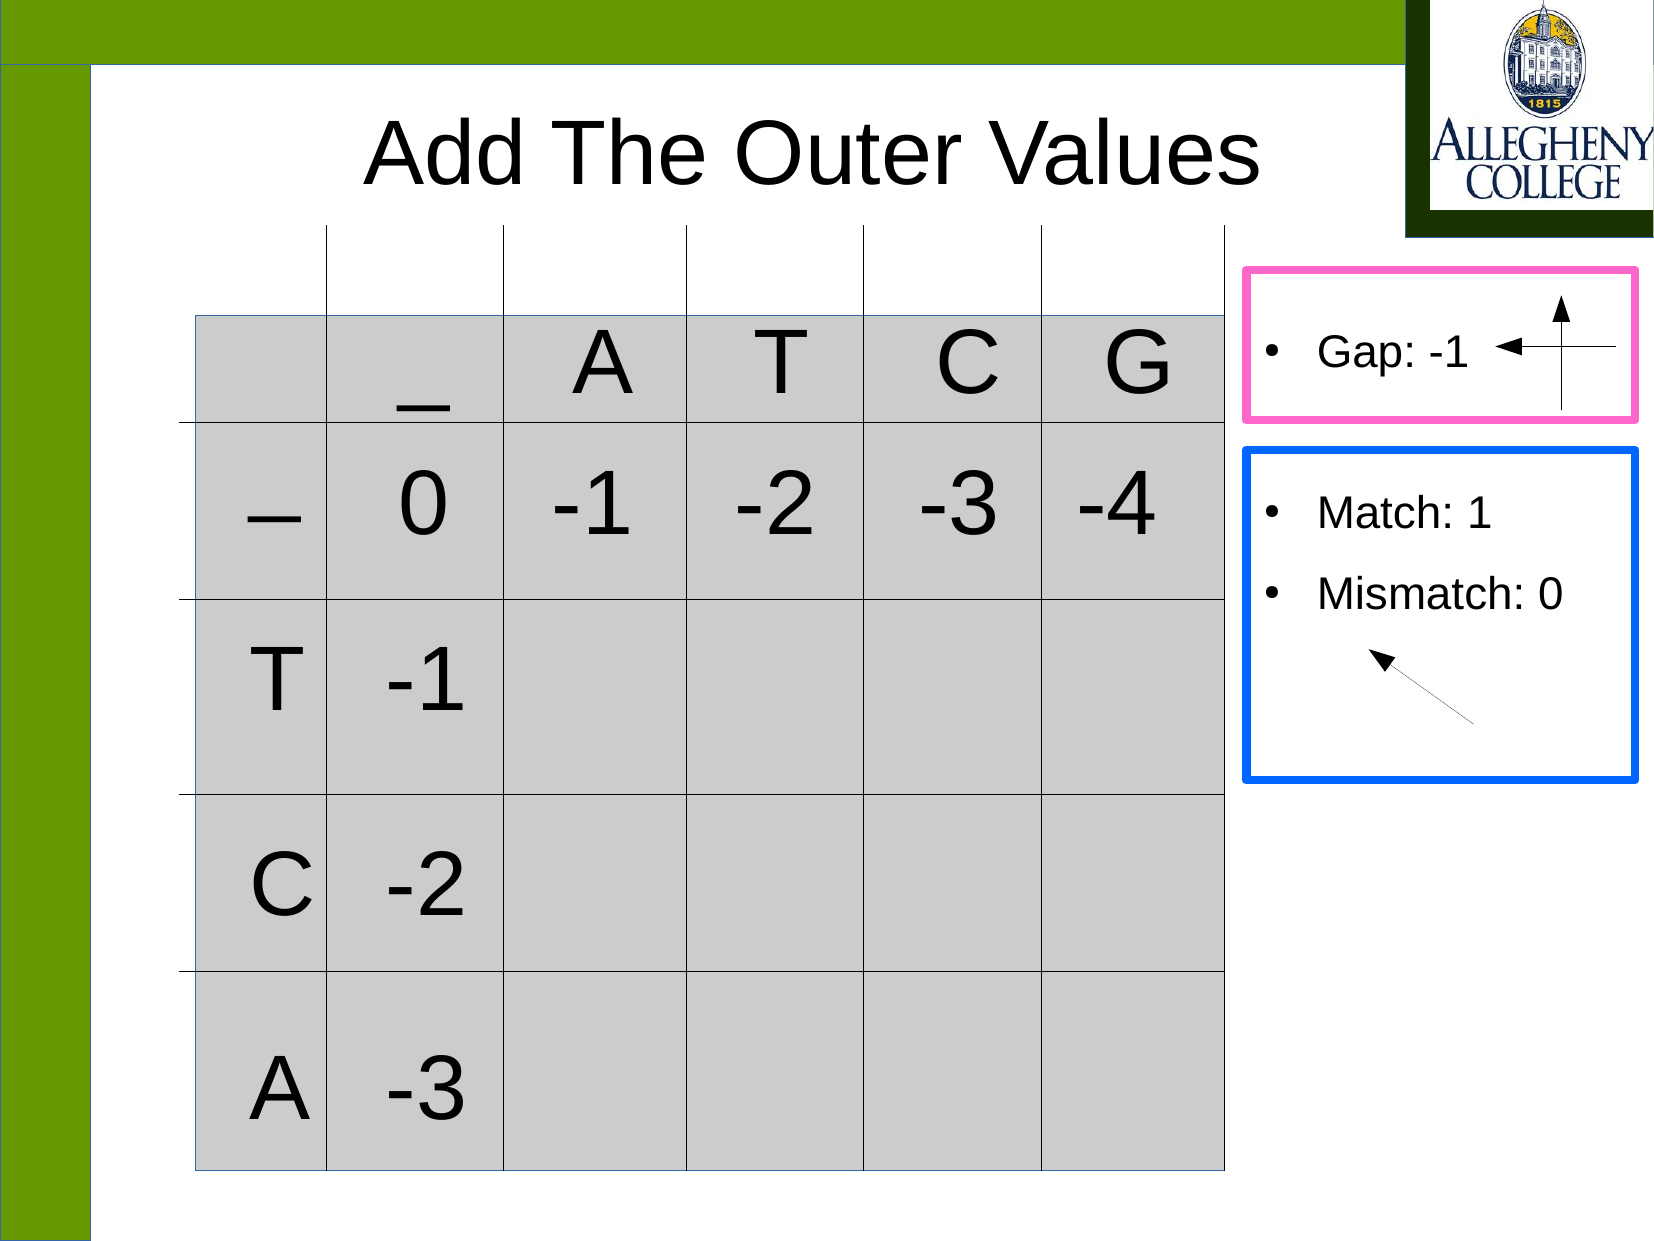

# Add The Outer Values
 _ A T C G
Gap: -1
Match: 1
Mismatch: 0
_
T
C
A
-1
-2
-3
 0 -1 -2 -3 -4